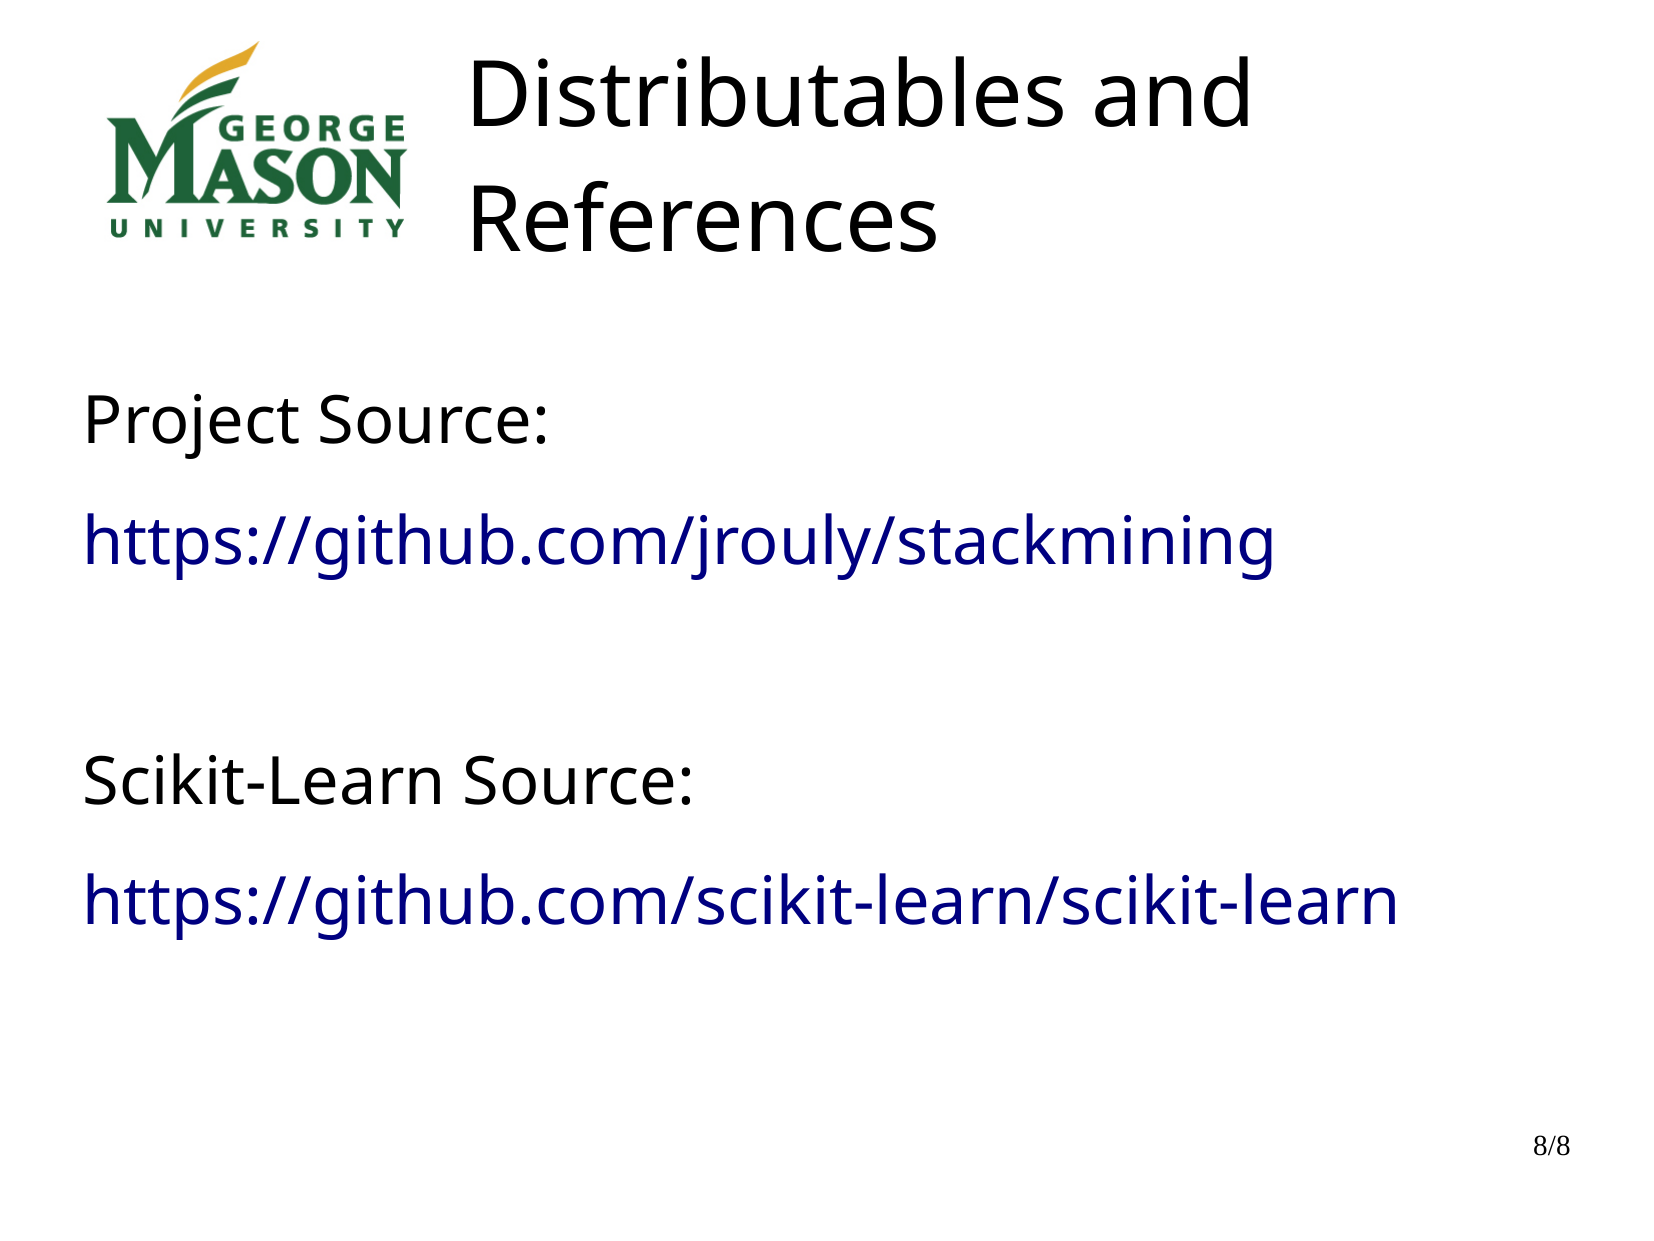

# Distributables and References
Project Source:
https://github.com/jrouly/stackmining
Scikit-Learn Source:
https://github.com/scikit-learn/scikit-learn
8